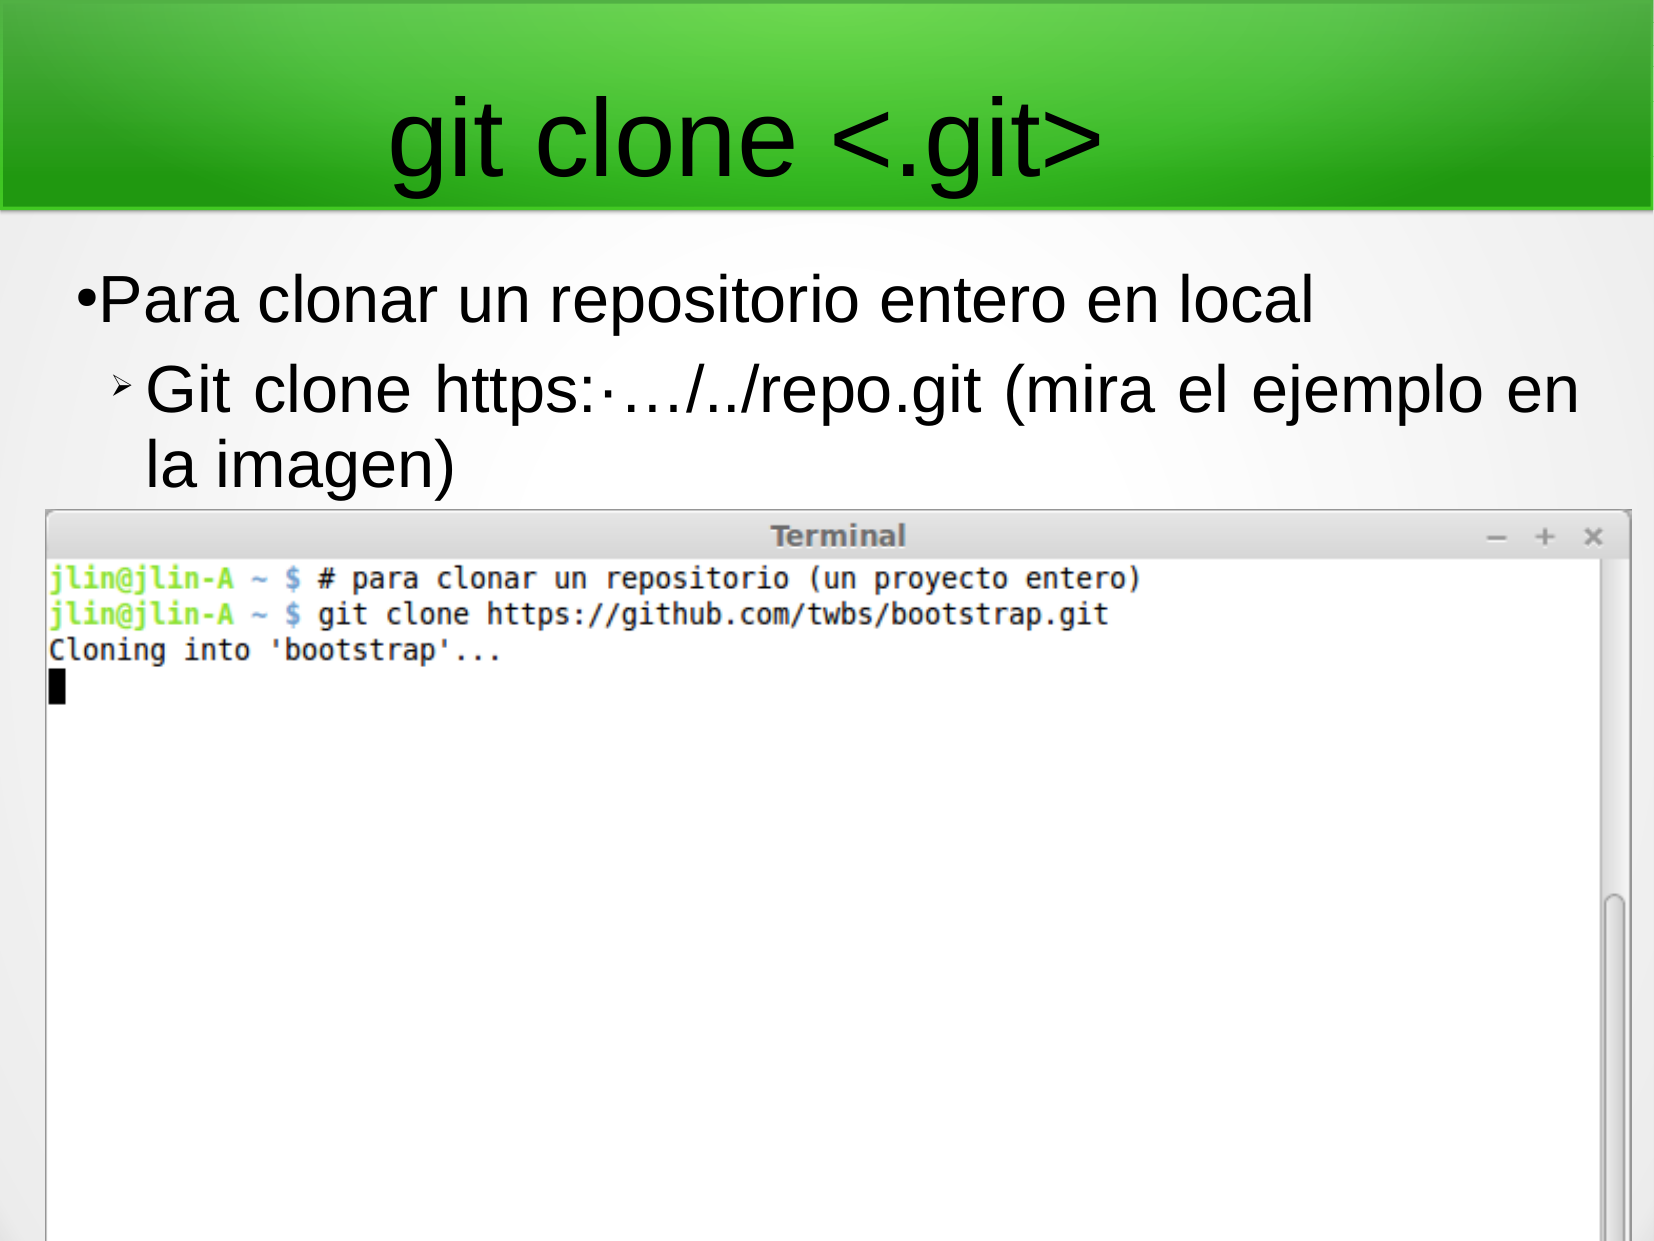

# Para clonar un repositorio entero en local
Git clone https:·…/../repo.git (mira el ejemplo en la imagen)
git clone <.git>